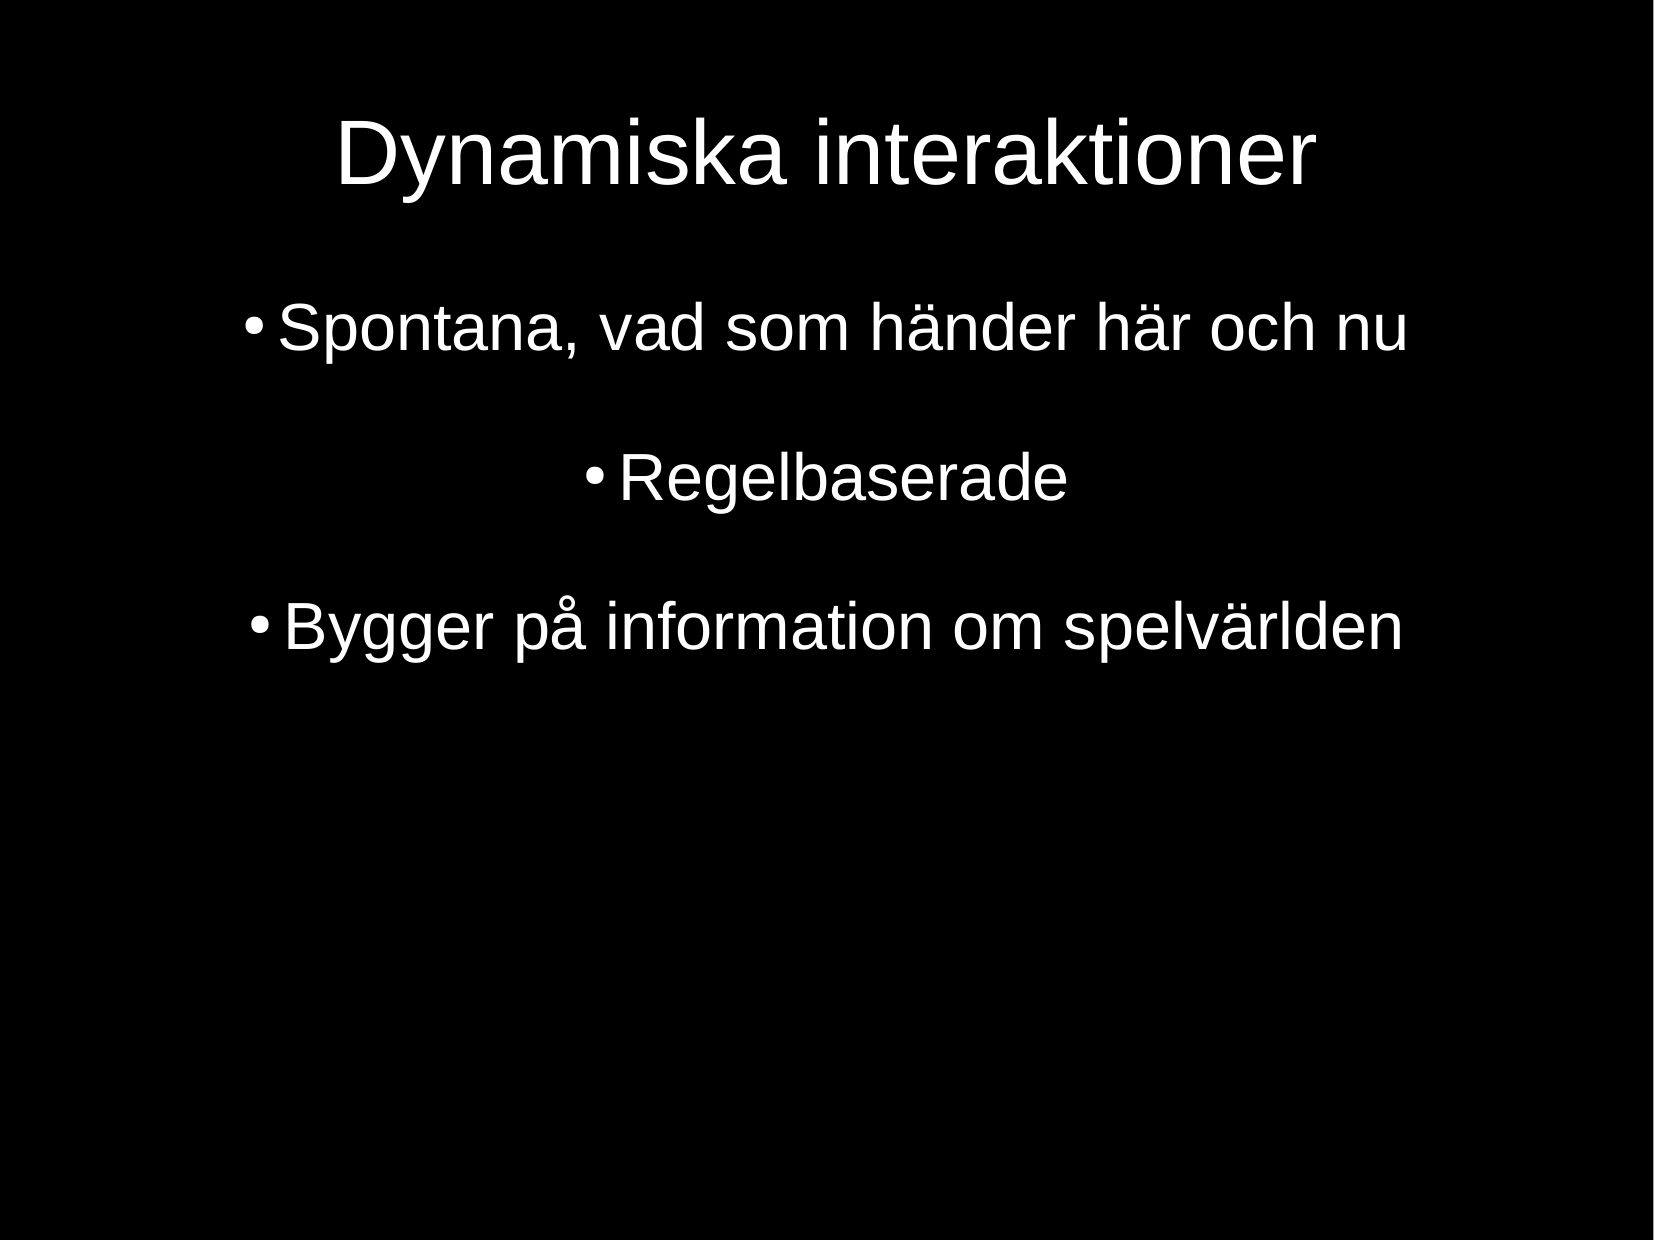

# Dynamiska interaktioner
Spontana, vad som händer här och nu
Regelbaserade
Bygger på information om spelvärlden